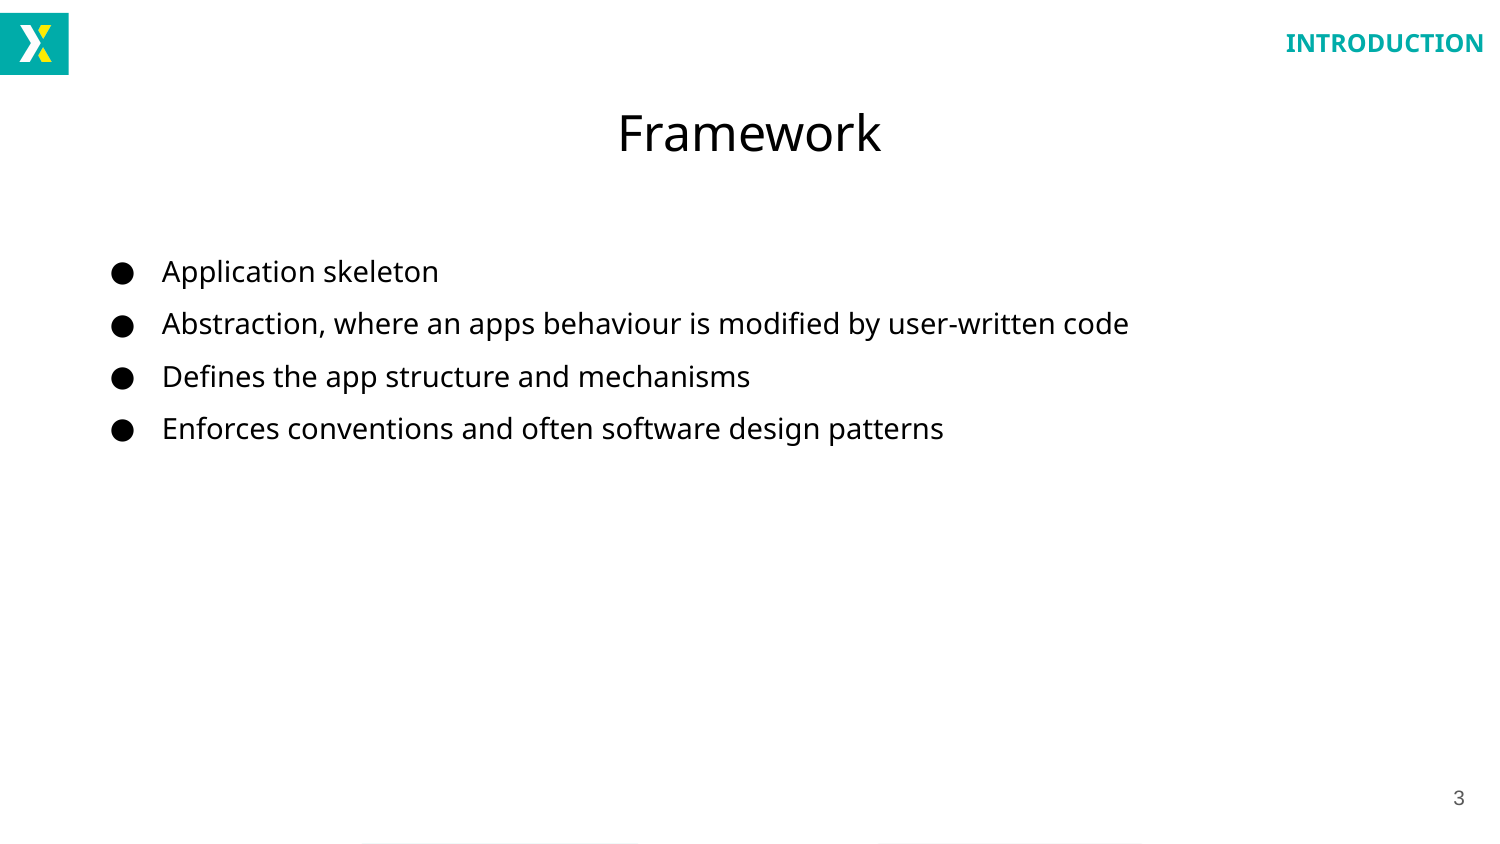

Framework
Application skeleton
Abstraction, where an apps behaviour is modified by user-written code
Defines the app structure and mechanisms
Enforces conventions and often software design patterns